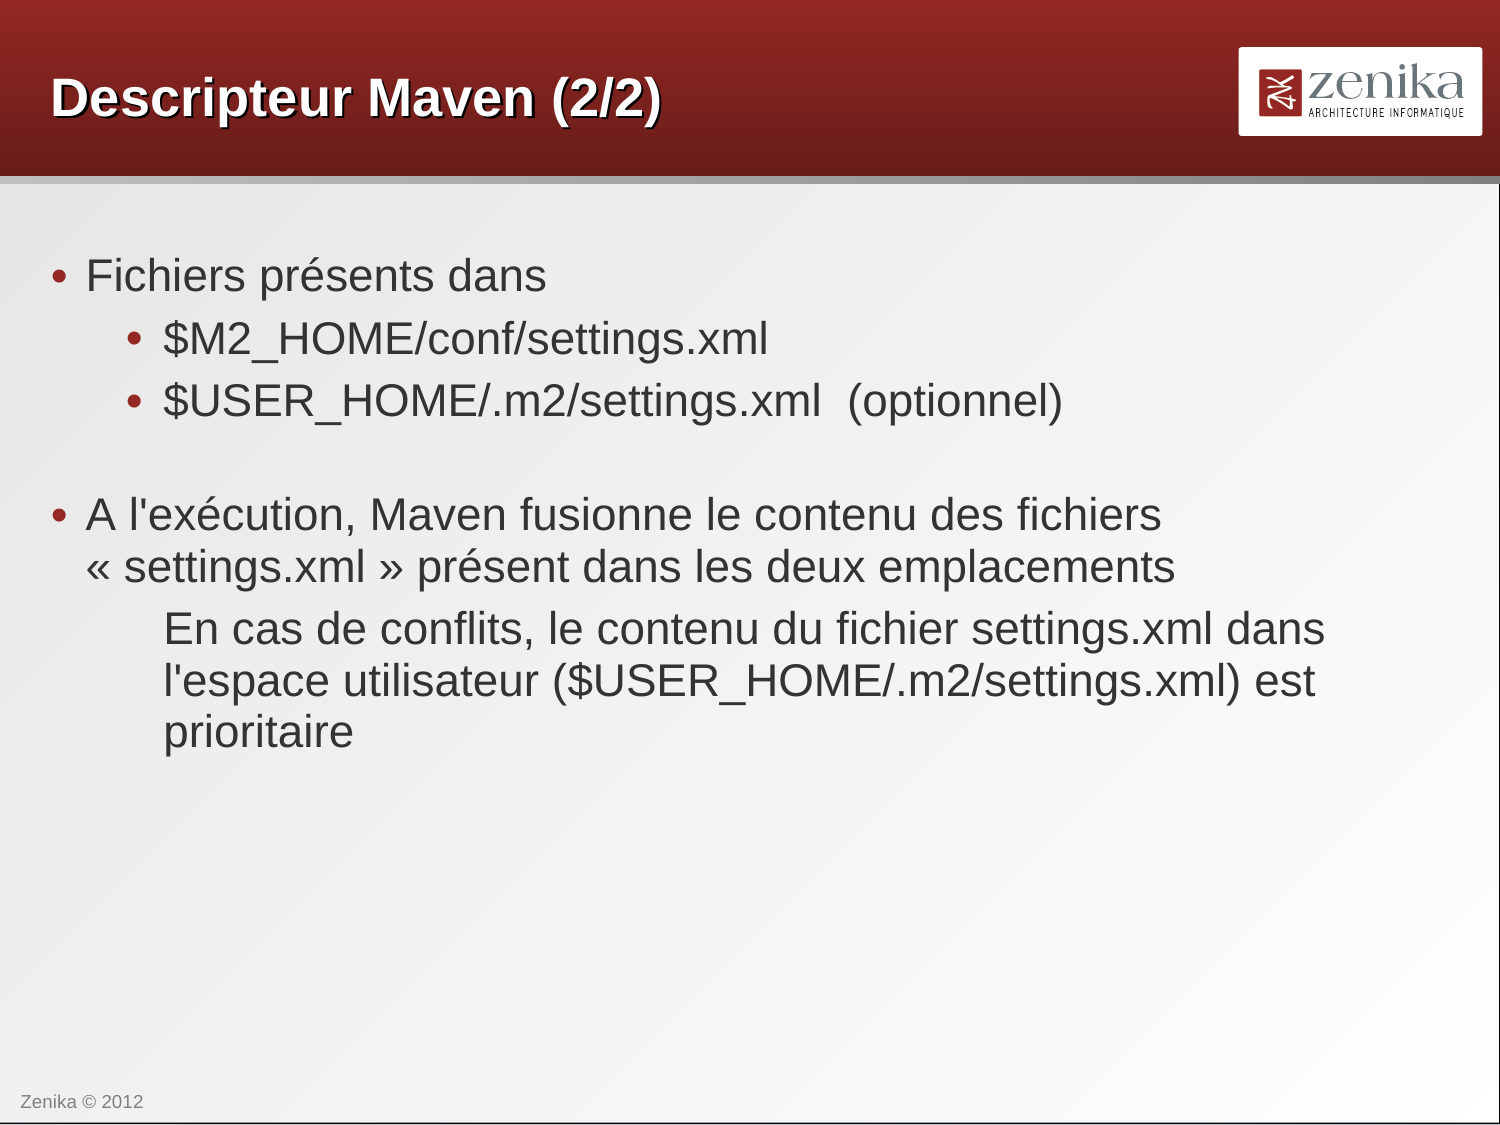

# Descripteur Maven (2/2)
Fichiers présents dans
$M2_HOME/conf/settings.xml
$USER_HOME/.m2/settings.xml  (optionnel)
A l'exécution, Maven fusionne le contenu des fichiers « settings.xml » présent dans les deux emplacements
En cas de conflits, le contenu du fichier settings.xml dans l'espace utilisateur ($USER_HOME/.m2/settings.xml) est prioritaire